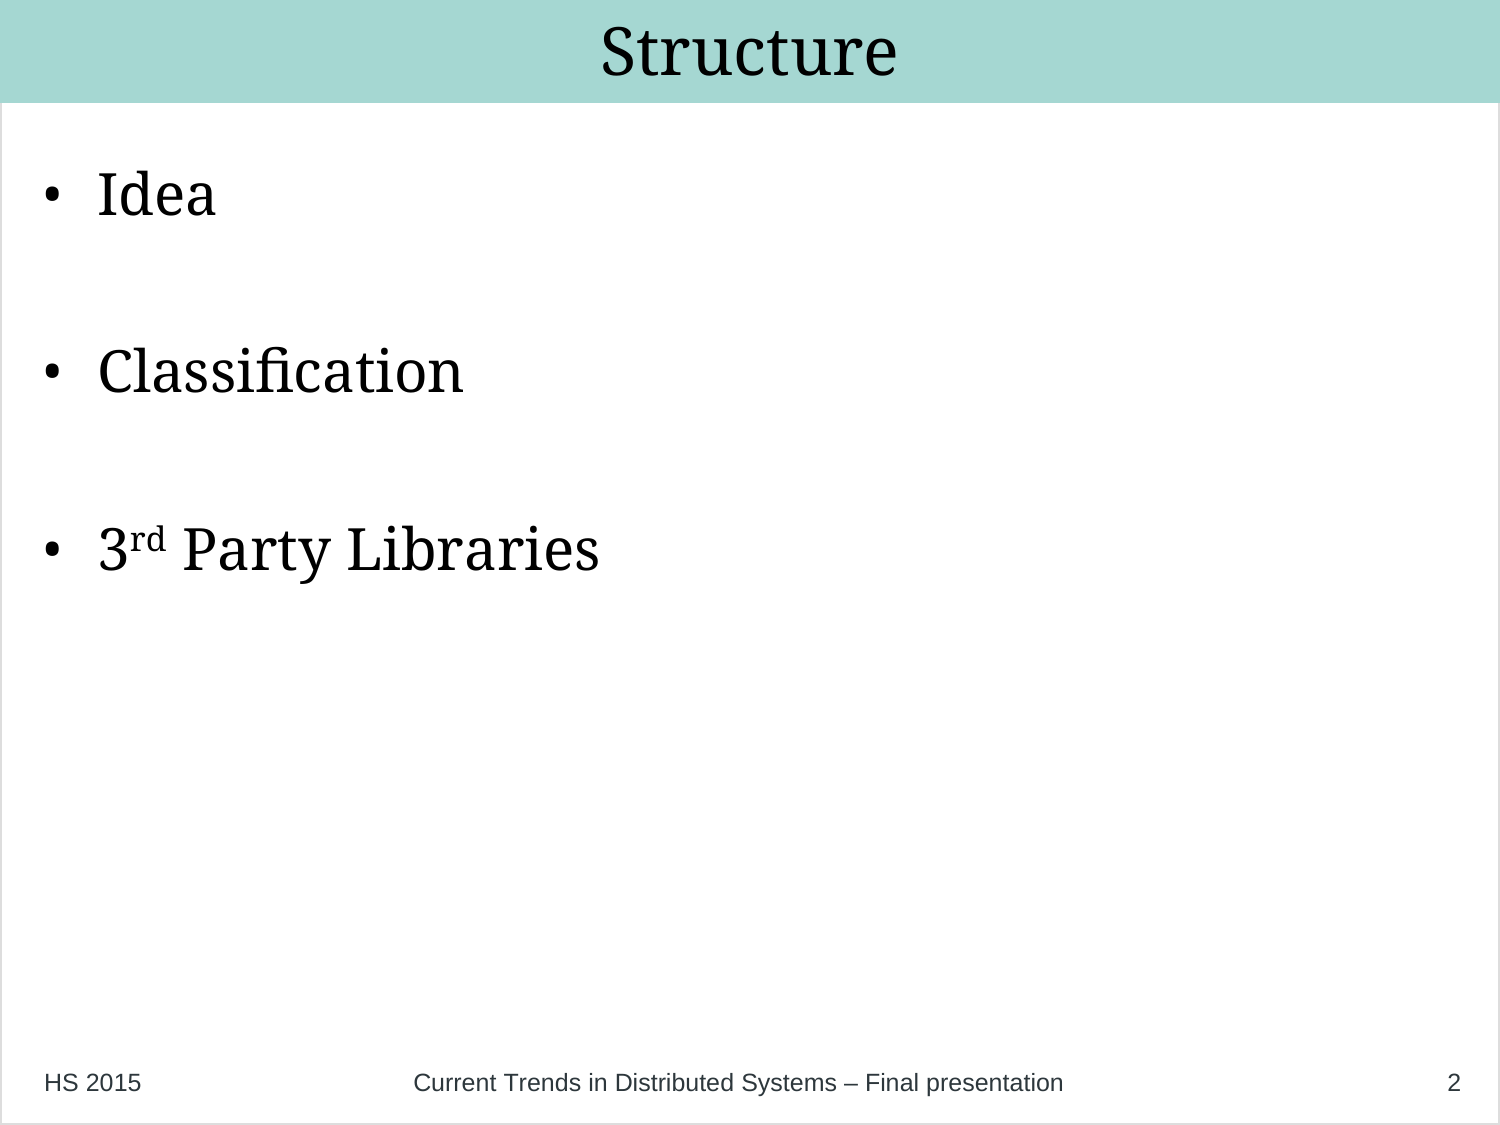

# Structure
Idea
Classification
3rd Party Libraries
HS 2015
Current Trends in Distributed Systems – Final presentation